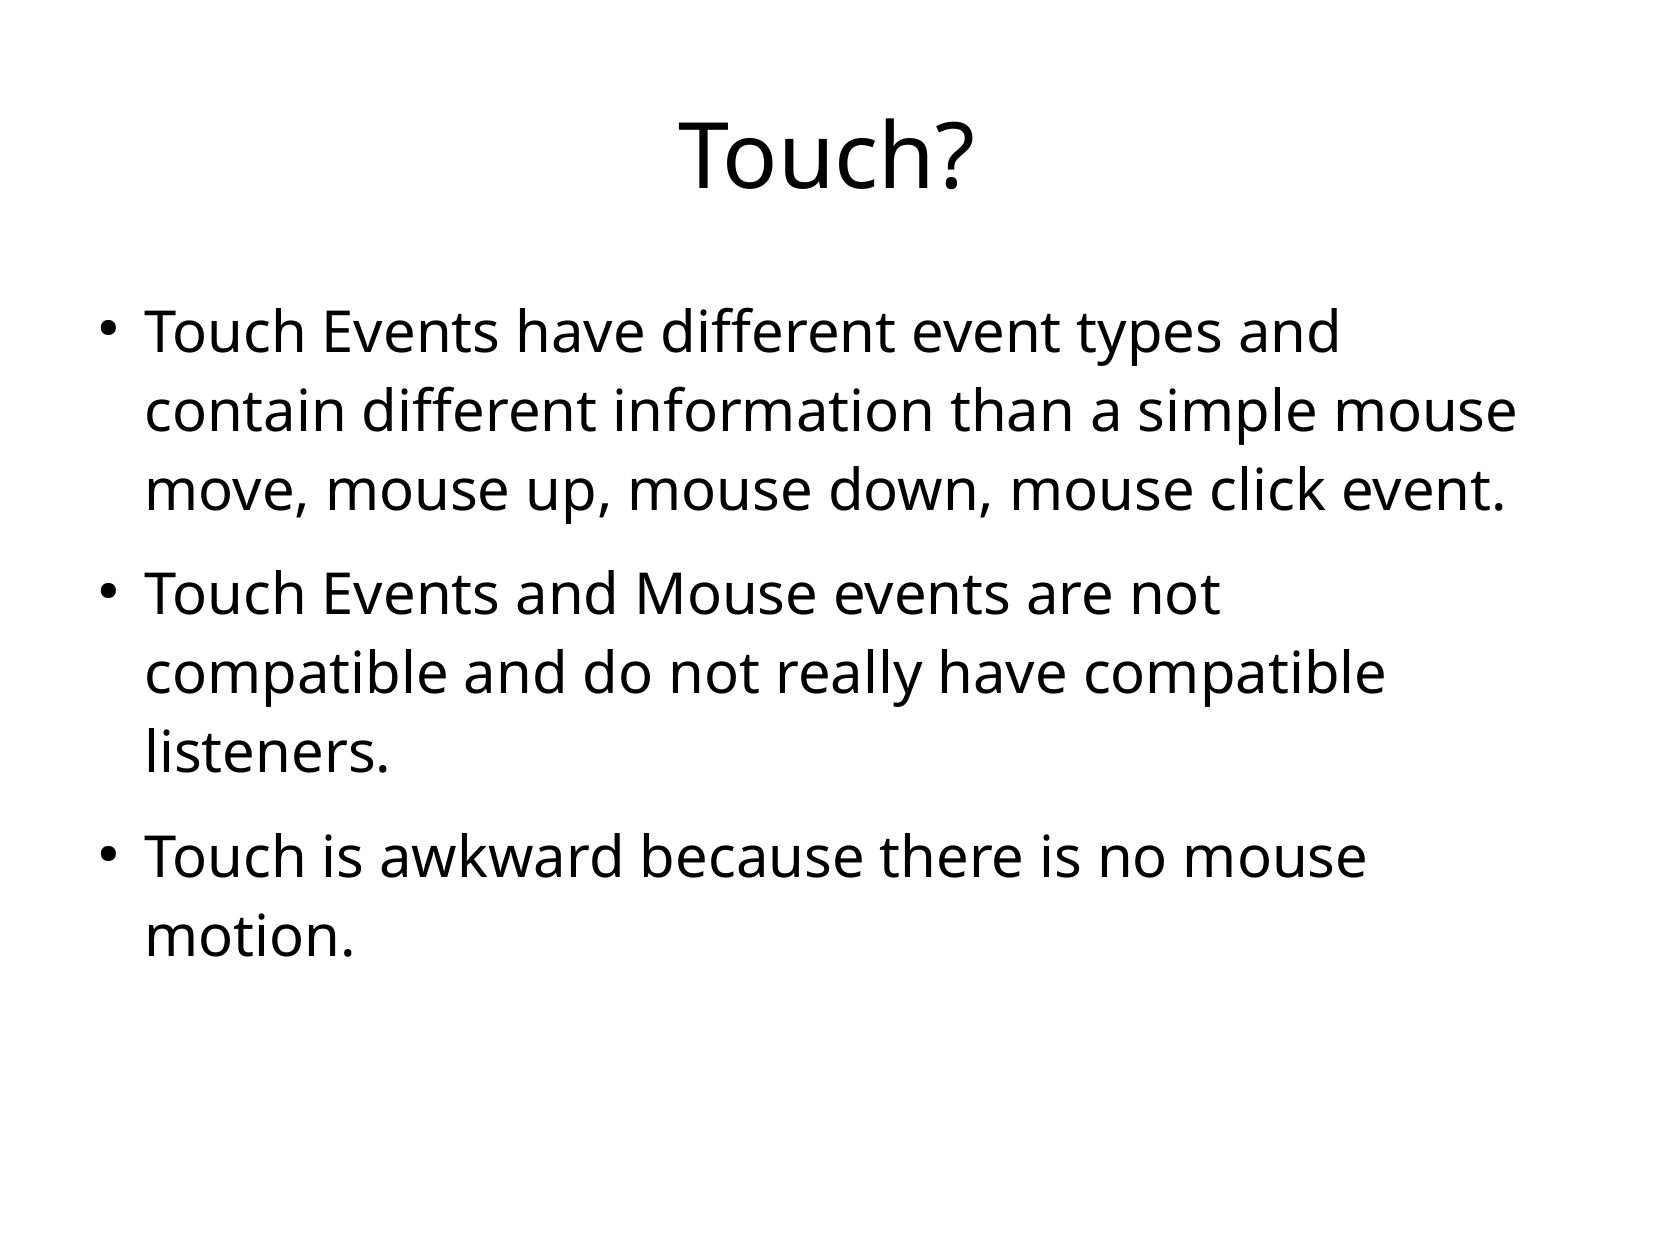

# Touch?
Touch Events have different event types and contain different information than a simple mouse move, mouse up, mouse down, mouse click event.
Touch Events and Mouse events are not compatible and do not really have compatible listeners.
Touch is awkward because there is no mouse motion.